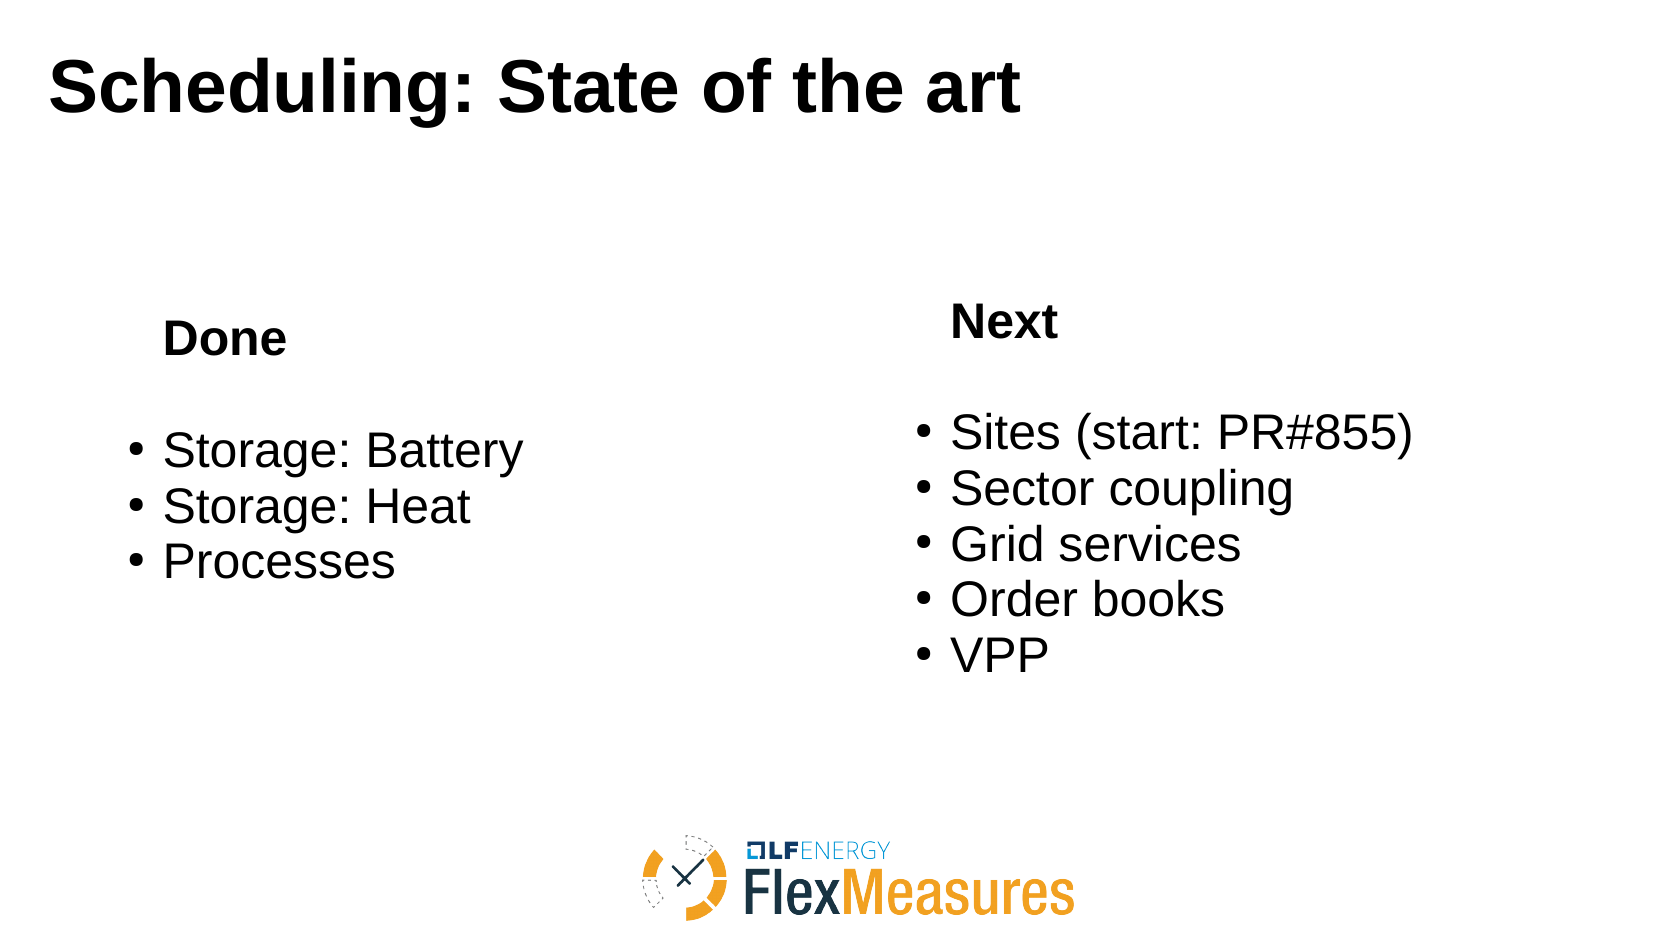

Scheduling: State of the art
Next
Sites (start: PR#855)
Sector coupling
Grid services
Order books
VPP
Done
Storage: Battery
Storage: Heat
Processes